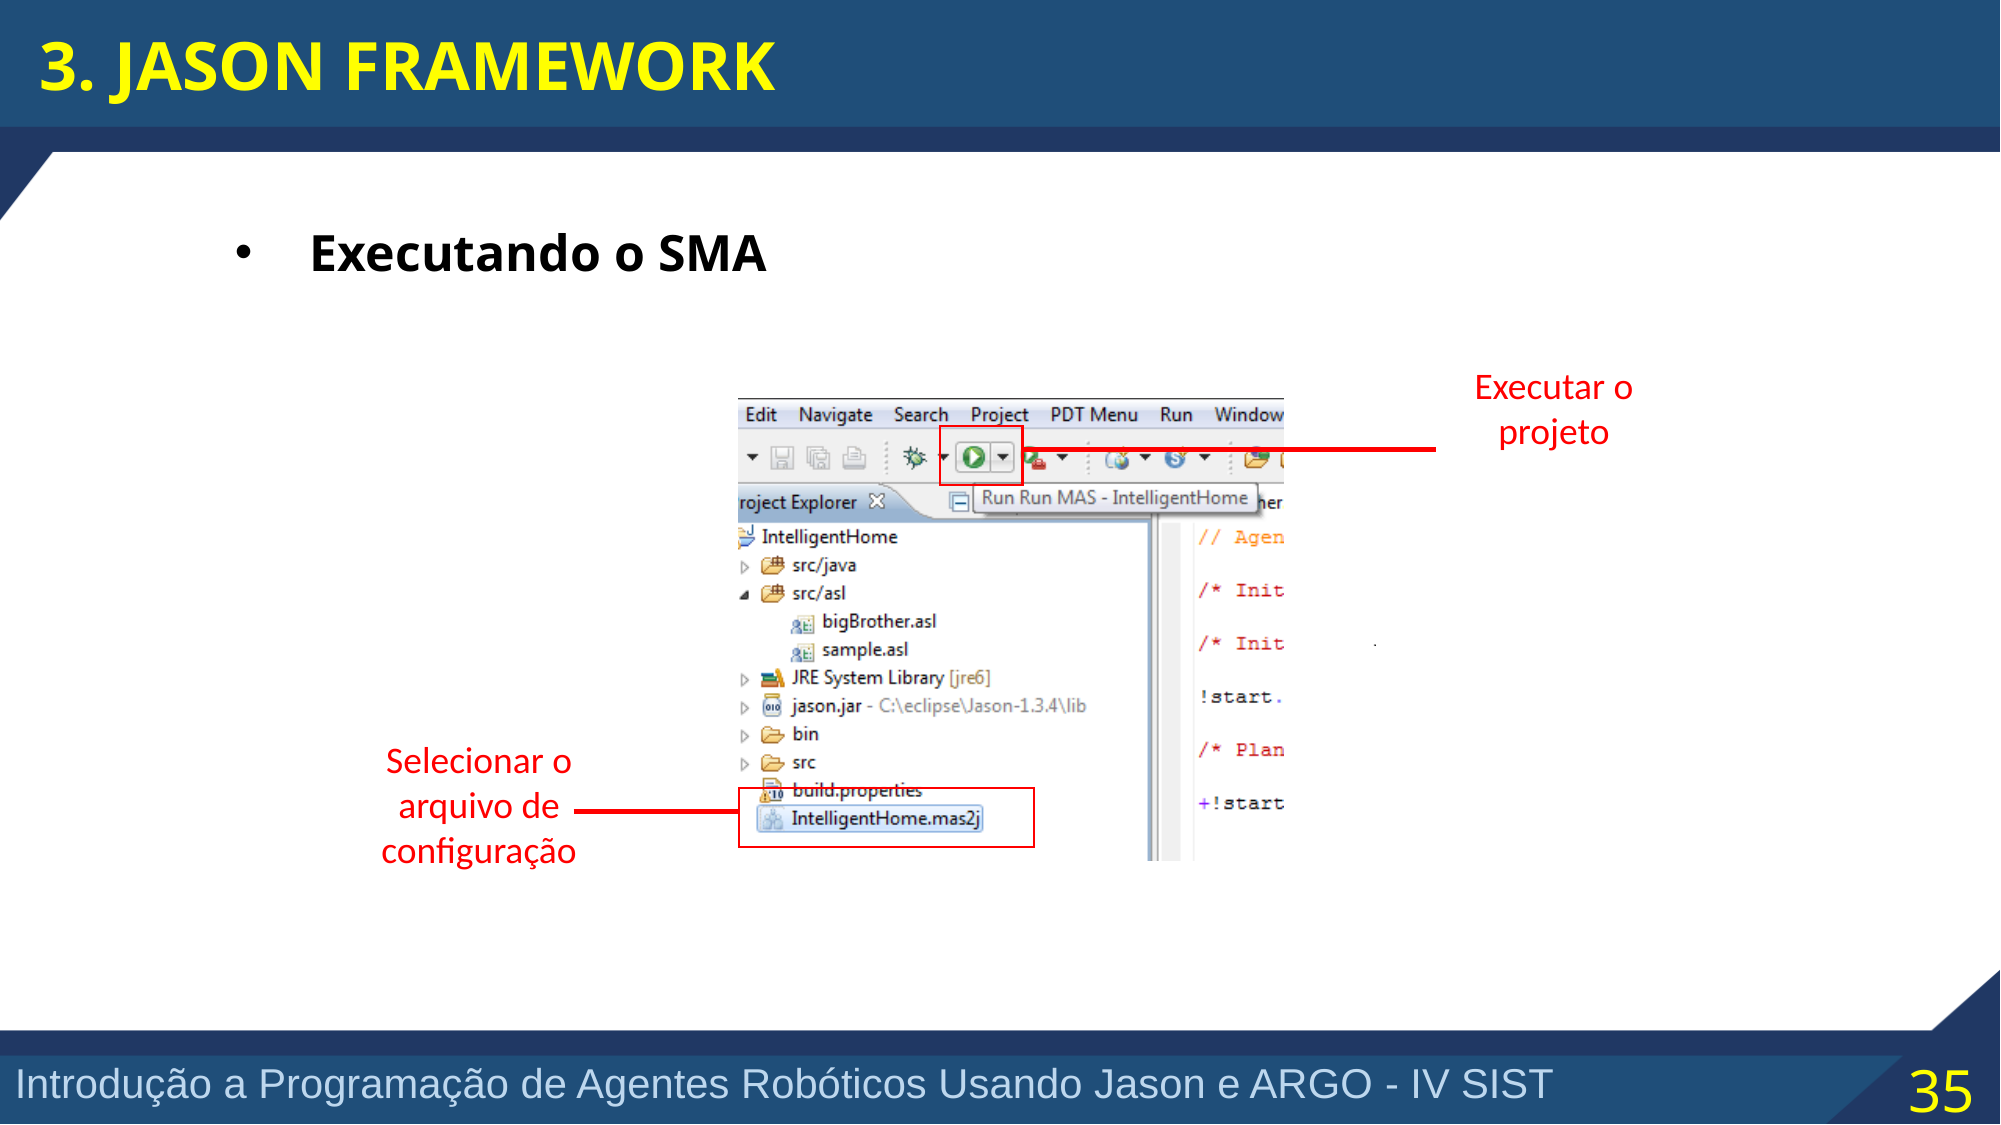

3. JASON FRAMEWORK
Executando o SMA
Executar o projeto
Selecionar o arquivo de configuração